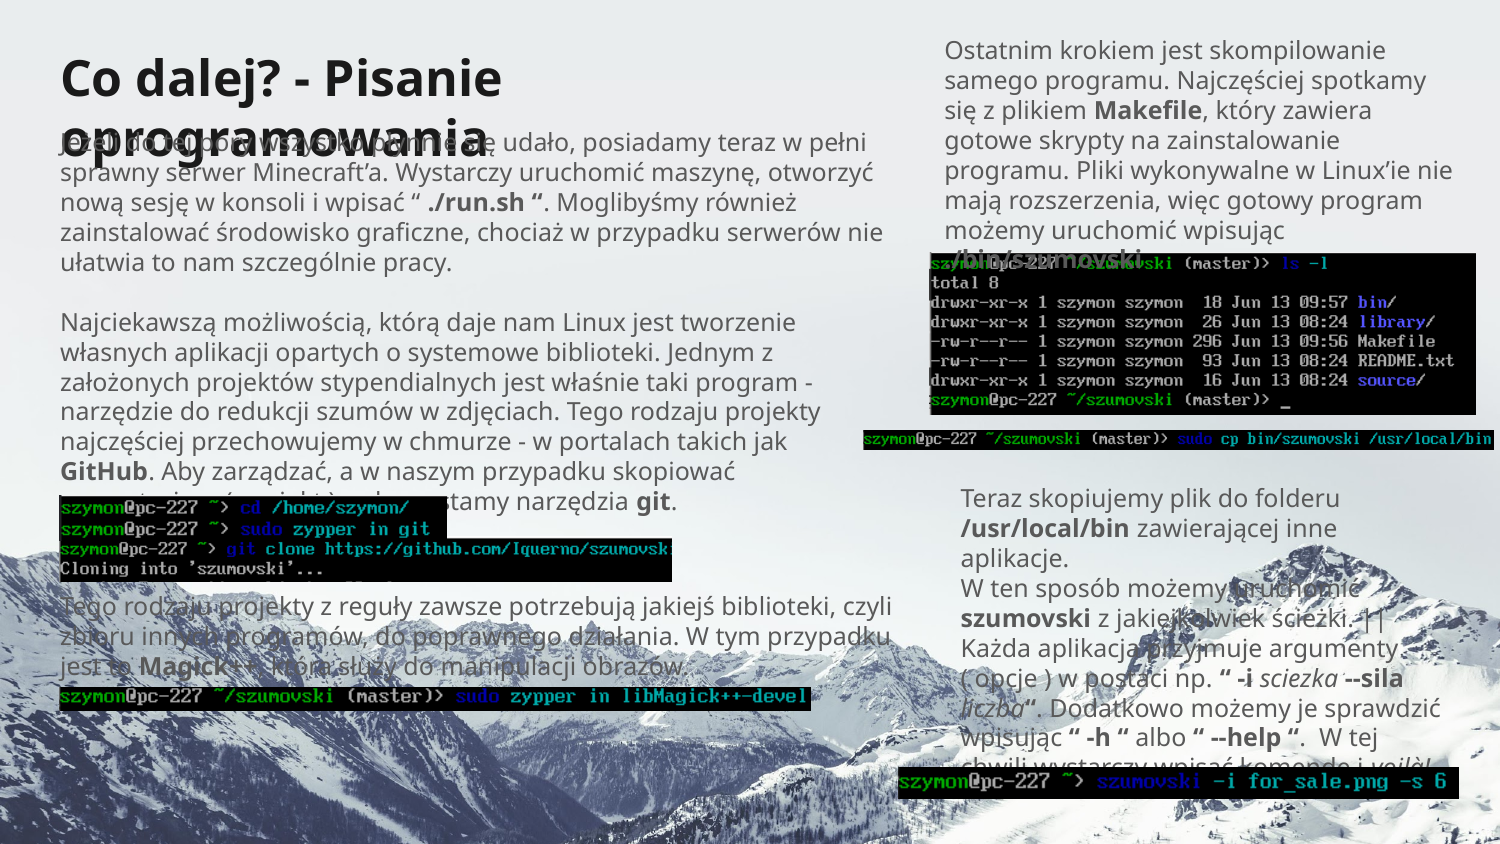

Ostatnim krokiem jest skompilowanie samego programu. Najczęściej spotkamy się z plikiem Makefile, który zawiera gotowe skrypty na zainstalowanie programu. Pliki wykonywalne w Linux’ie nie mają rozszerzenia, więc gotowy program możemy uruchomić wpisując ./bin/szumovski
# Co dalej? - Pisanie oprogramowania
Jeżeli do tej pory wszystko płynnie się udało, posiadamy teraz w pełni sprawny serwer Minecraft’a. Wystarczy uruchomić maszynę, otworzyć nową sesję w konsoli i wpisać “ ./run.sh “. Moglibyśmy również zainstalować środowisko graficzne, chociaż w przypadku serwerów nie ułatwia to nam szczególnie pracy.
Najciekawszą możliwością, którą daje nam Linux jest tworzenie własnych aplikacji opartych o systemowe biblioteki. Jednym z założonych projektów stypendialnych jest właśnie taki program - narzędzie do redukcji szumów w zdjęciach. Tego rodzaju projekty najczęściej przechowujemy w chmurze - w portalach takich jak GitHub. Aby zarządzać, a w naszym przypadku skopiować repozytorium ( projekt ) wykorzystamy narzędzia git.
Teraz skopiujemy plik do folderu /usr/local/bin zawierającej inne aplikacje.
W ten sposób możemy uruchomić szumovski z jakiejkolwiek ścieżki. || Każda aplikacja przyjmuje argumenty ( opcje ) w postaci np. “ -i sciezka --sila liczba“. Dodatkowo możemy je sprawdzić wpisując “ -h “ albo “ --help “. W tej chwili wystarczy wpisać komendę i voilà!
Tego rodzaju projekty z reguły zawsze potrzebują jakiejś biblioteki, czyli zbioru innych programów, do poprawnego działania. W tym przypadku jest to Magick++, która służy do manipulacji obrazów.